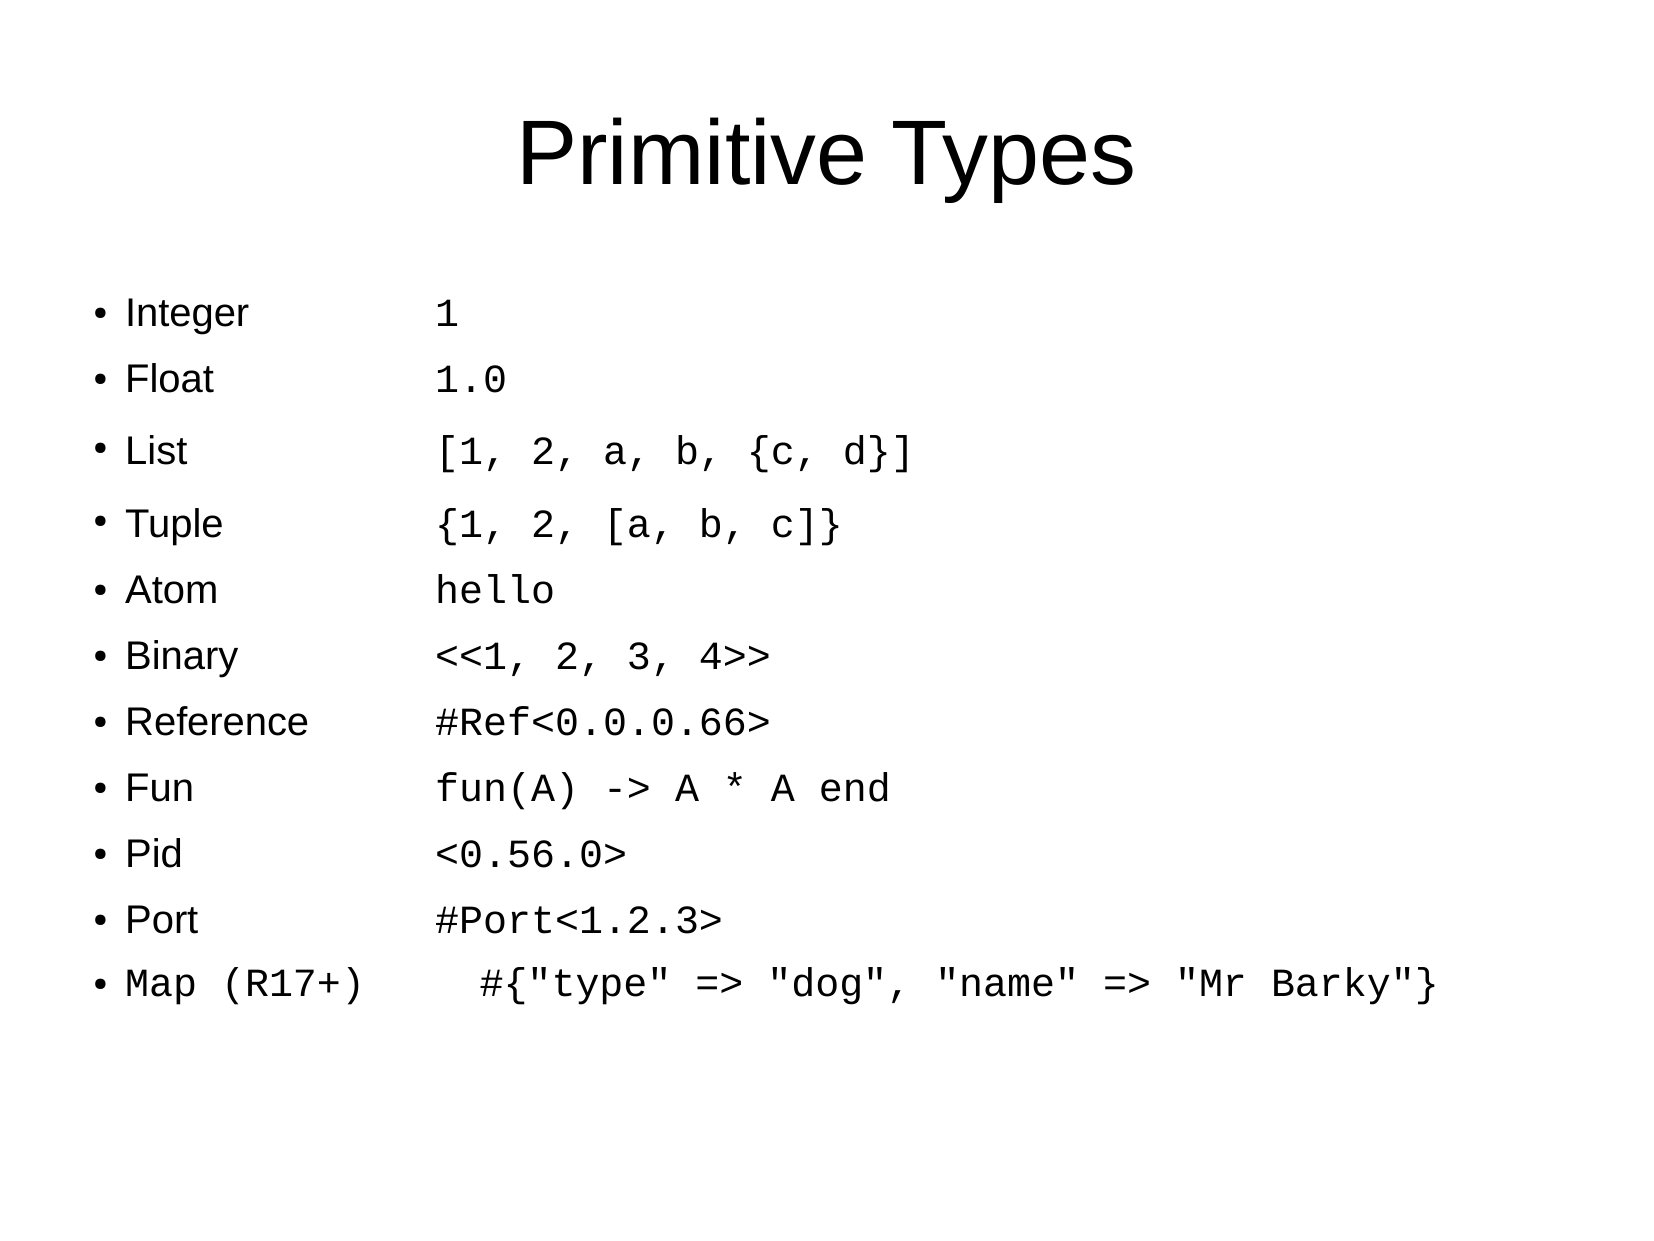

# Primitive Types
Integer					1
Float					1.0
List						[1, 2, a, b, {c, d}]
Tuple					{1, 2, [a, b, c]}
Atom					hello
Binary					<<1, 2, 3, 4>>
Reference			#Ref<0.0.0.66>
Fun						fun(A) -> A * A end
Pid						<0.56.0>
Port						#Port<1.2.3>
Map (R17+)			#{"type" => "dog", "name" => "Mr Barky"}